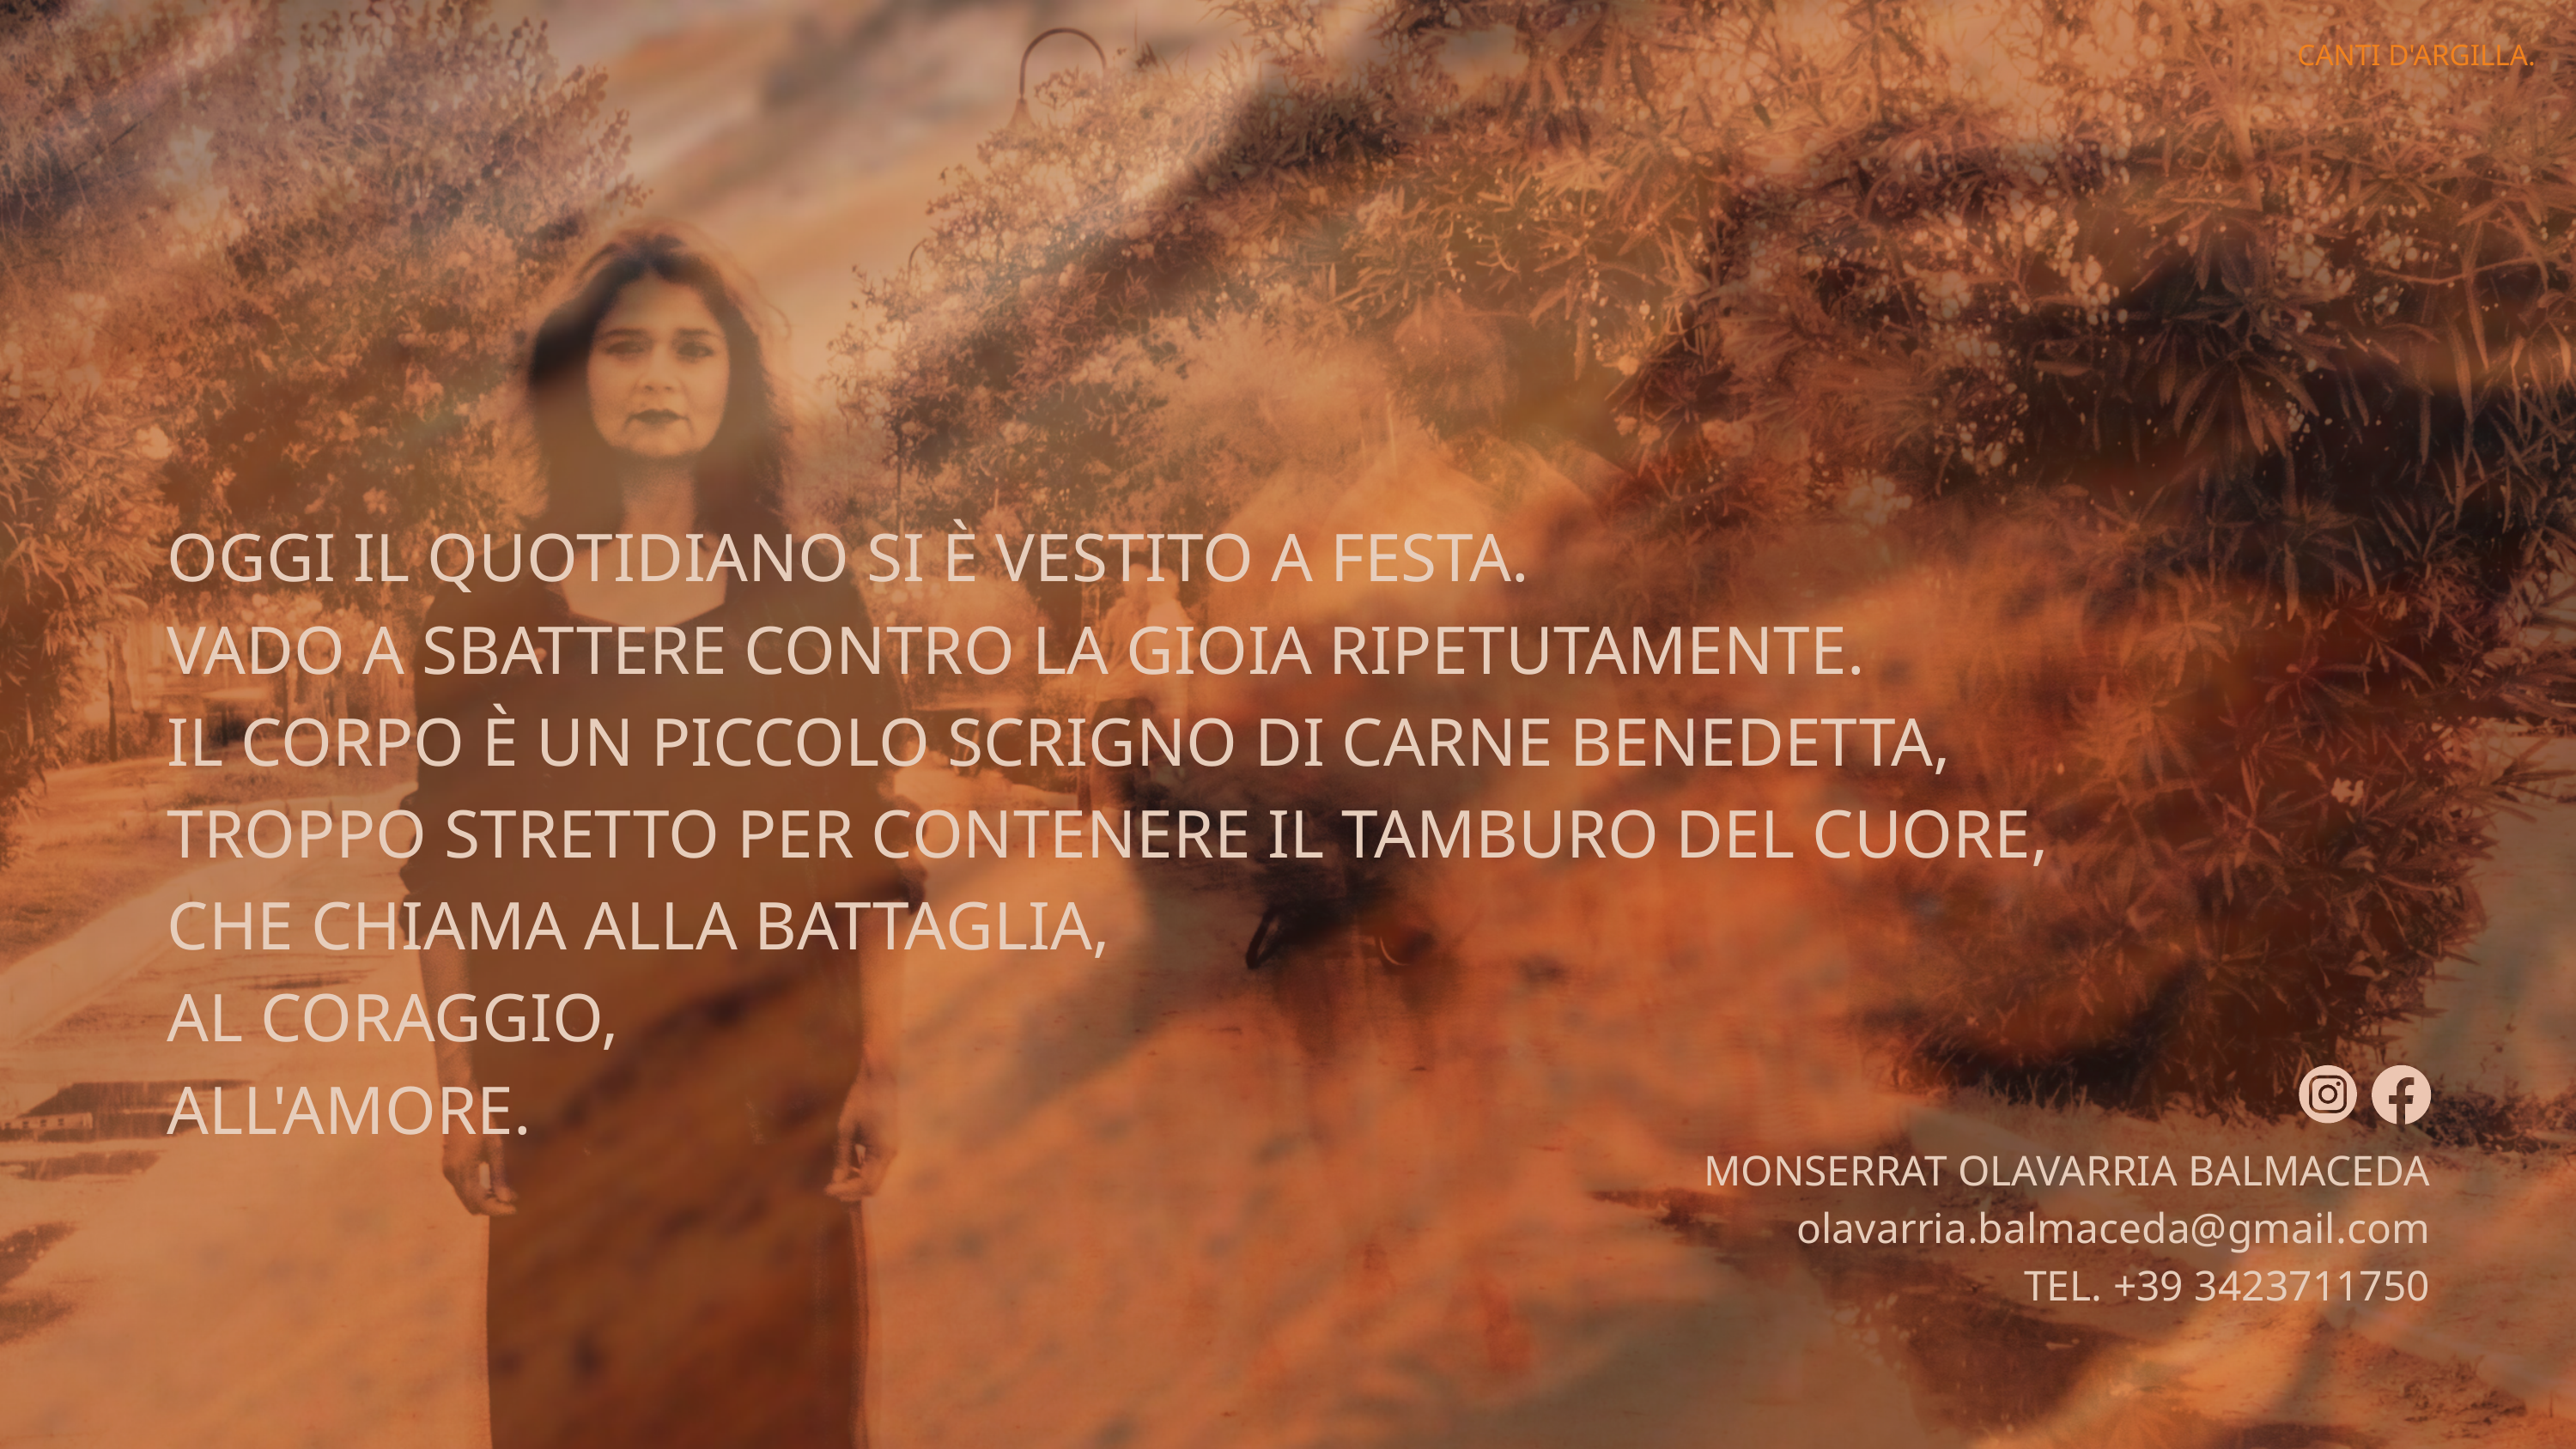

CANTI D'ARGILLA.
OGGI IL QUOTIDIANO SI È VESTITO A FESTA.
VADO A SBATTERE CONTRO LA GIOIA RIPETUTAMENTE.
IL CORPO È UN PICCOLO SCRIGNO DI CARNE BENEDETTA,
TROPPO STRETTO PER CONTENERE IL TAMBURO DEL CUORE,
CHE CHIAMA ALLA BATTAGLIA,
AL CORAGGIO,
ALL'AMORE.
MONSERRAT OLAVARRIA BALMACEDA
olavarria.balmaceda@gmail.com
TEL. +39 3423711750